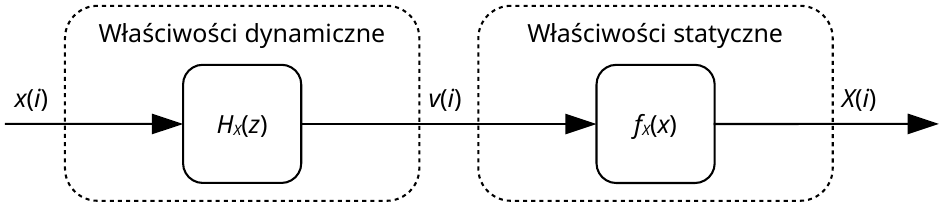

Właściwości dynamiczne
Właściwości statyczne
HX(z)
fX(x)
x(i)
v(i)
X(i)